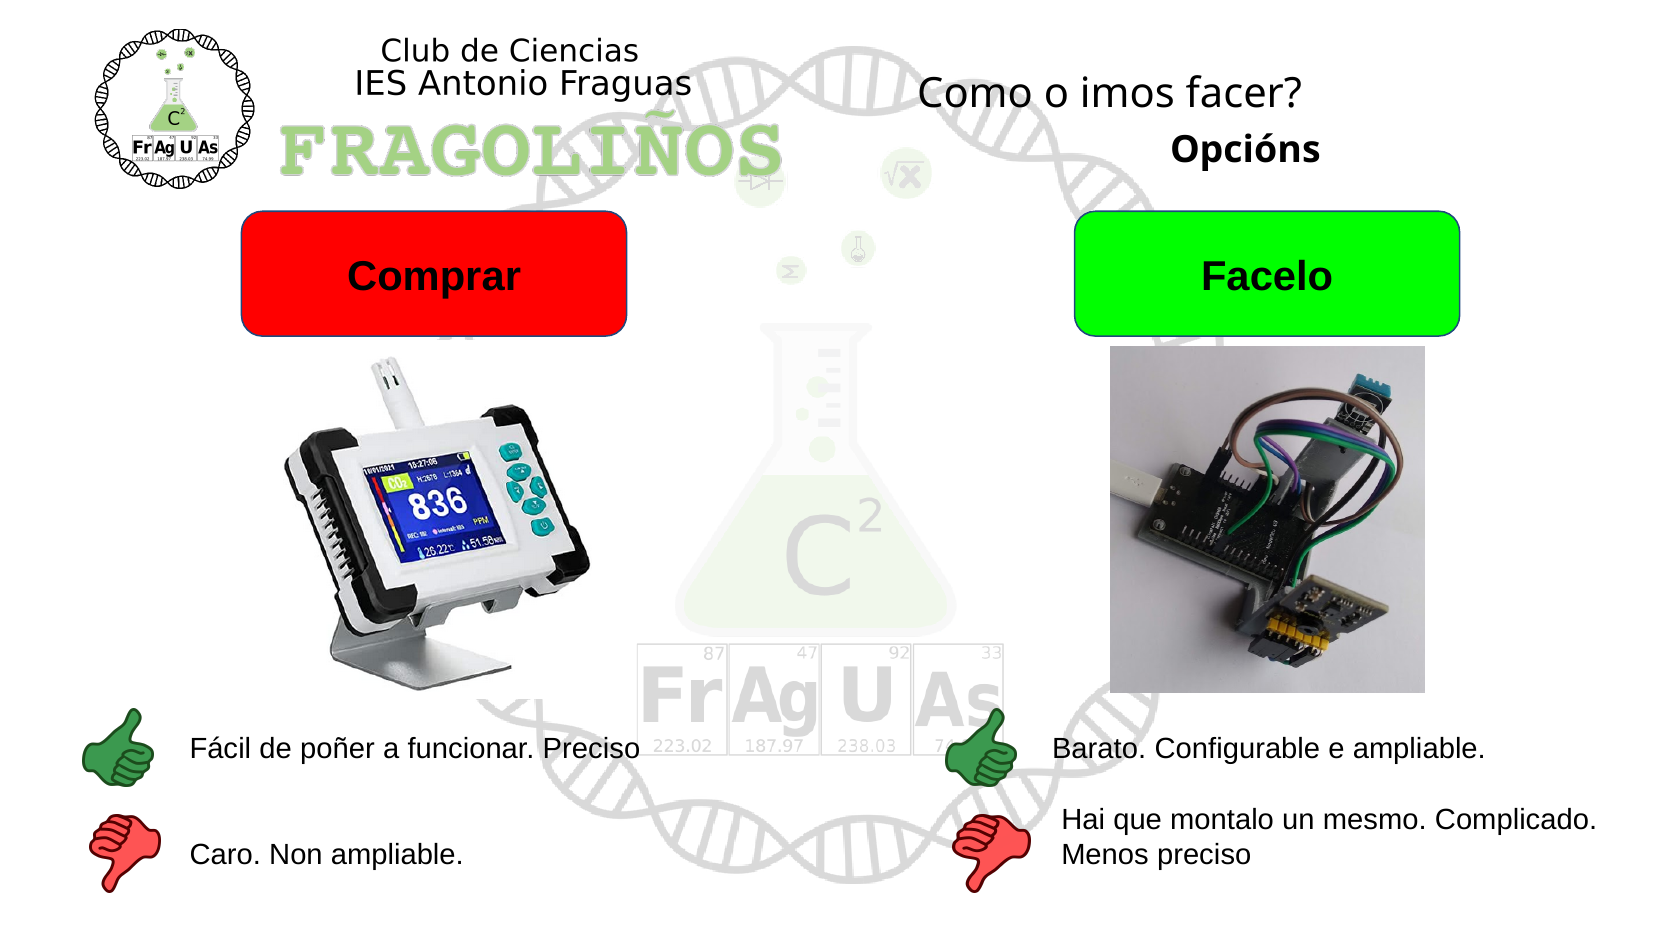

Como o imos facer?
Opcións
Comprar
Facelo
Fácil de poñer a funcionar. Preciso
Barato. Configurable e ampliable.
Hai que montalo un mesmo. Complicado. Menos preciso
Caro. Non ampliable.